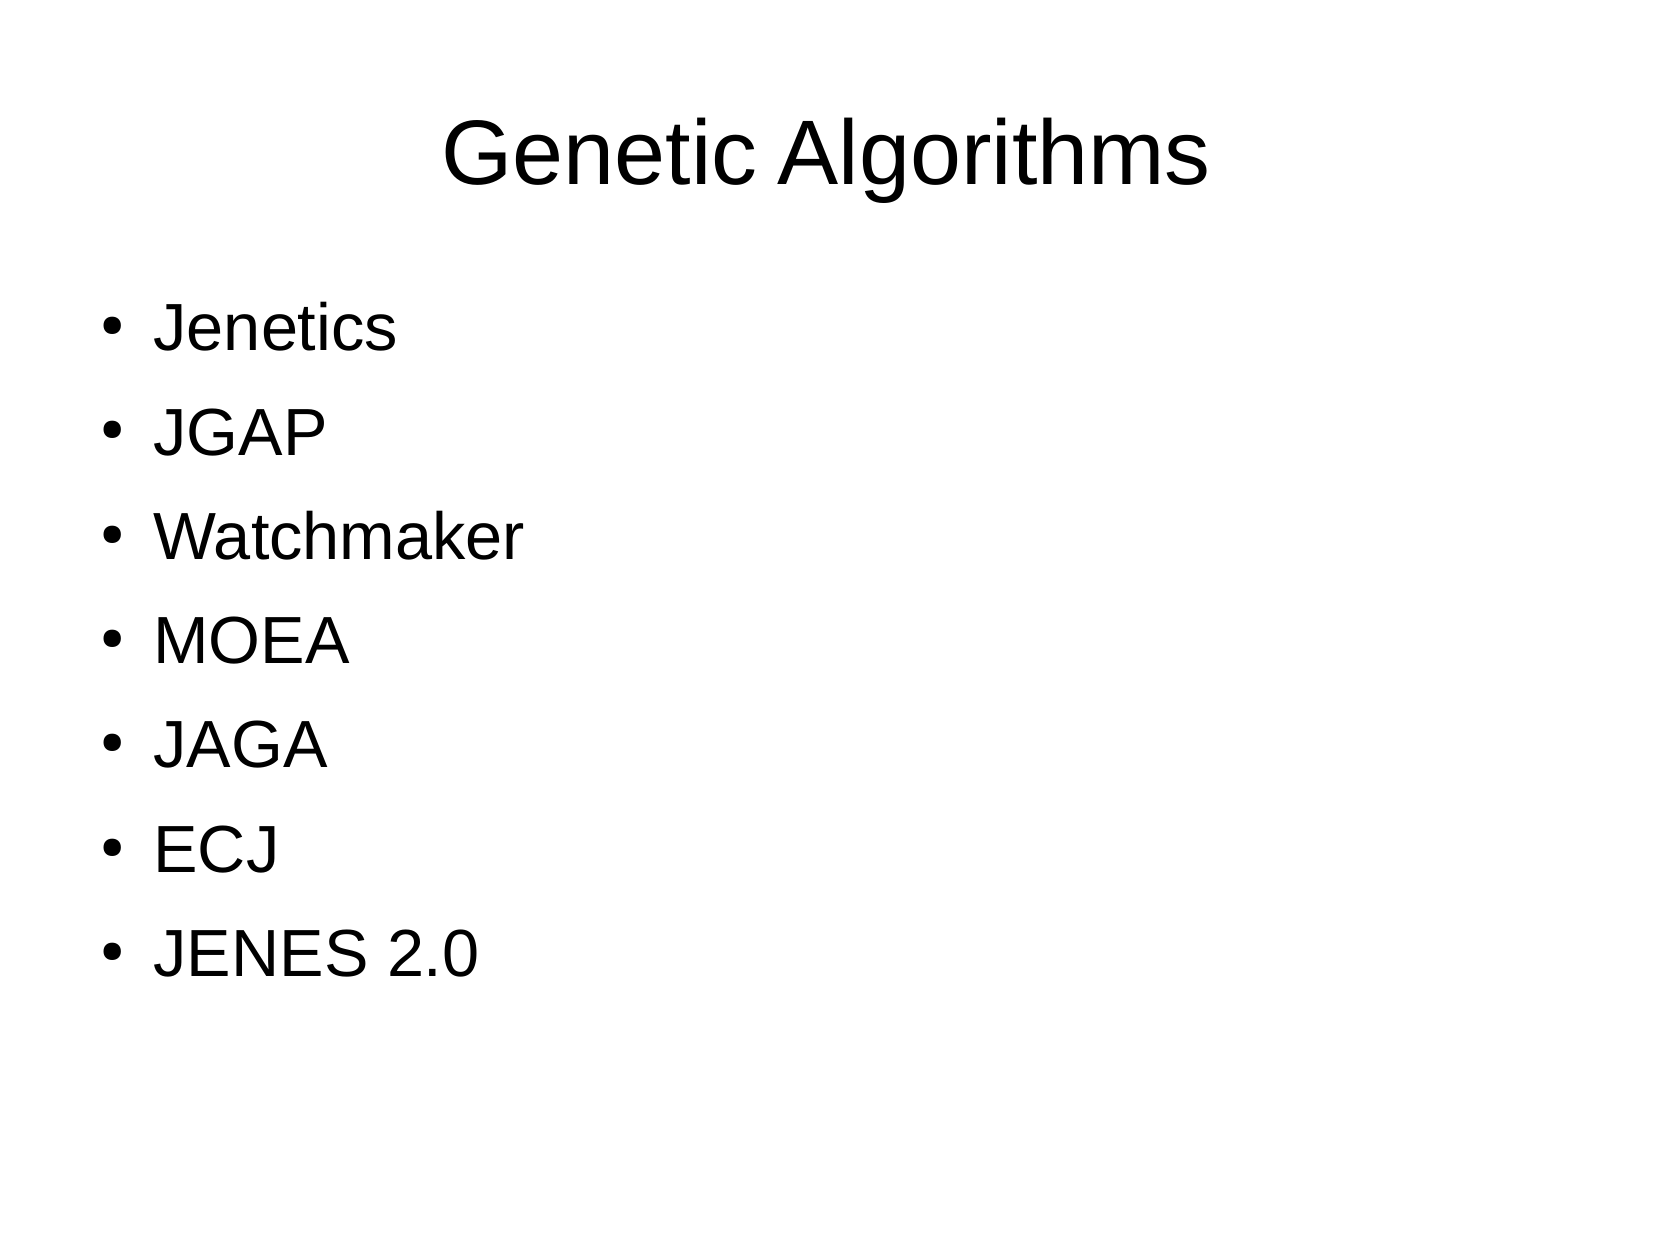

# Genetic Algorithms
Jenetics
JGAP
Watchmaker
MOEA
JAGA
ECJ
JENES 2.0